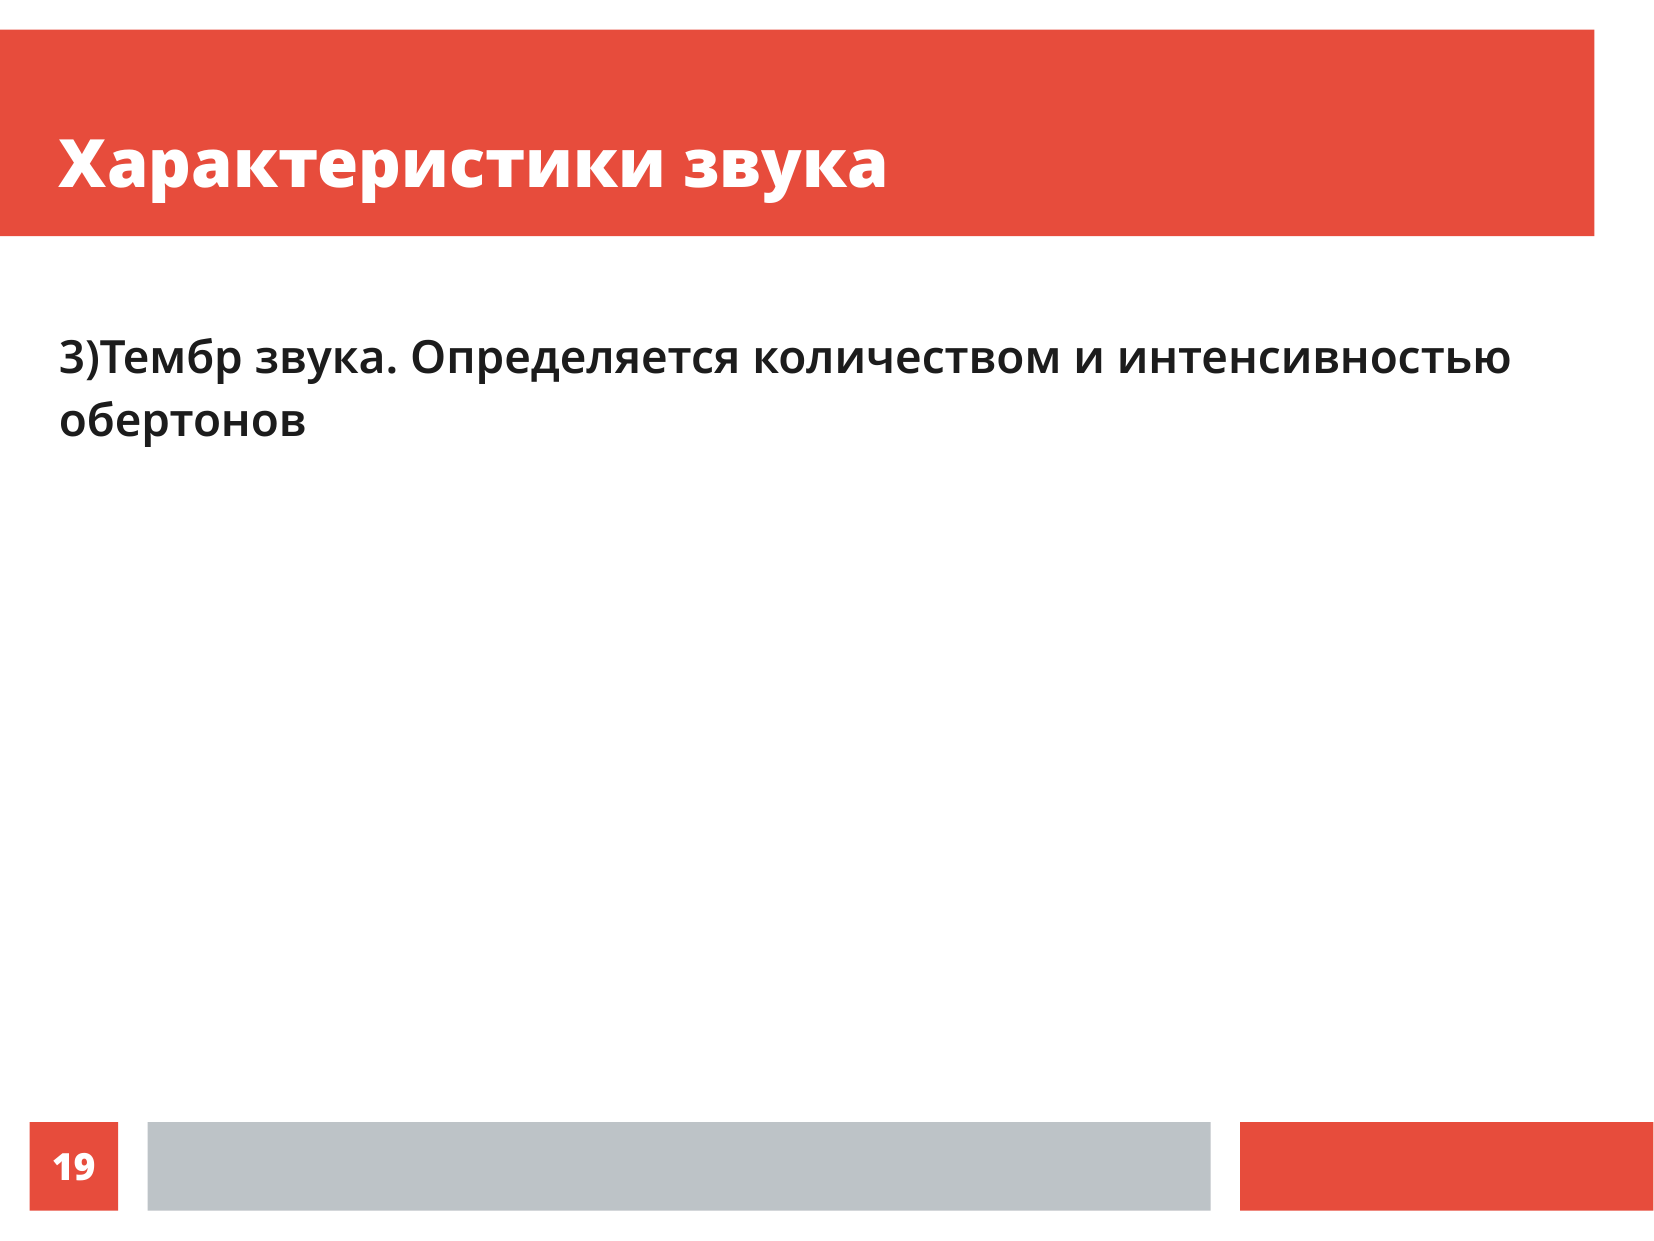

# Характеристики звука
3)Тембр звука. Определяется количеством и интенсивностью обертонов
19